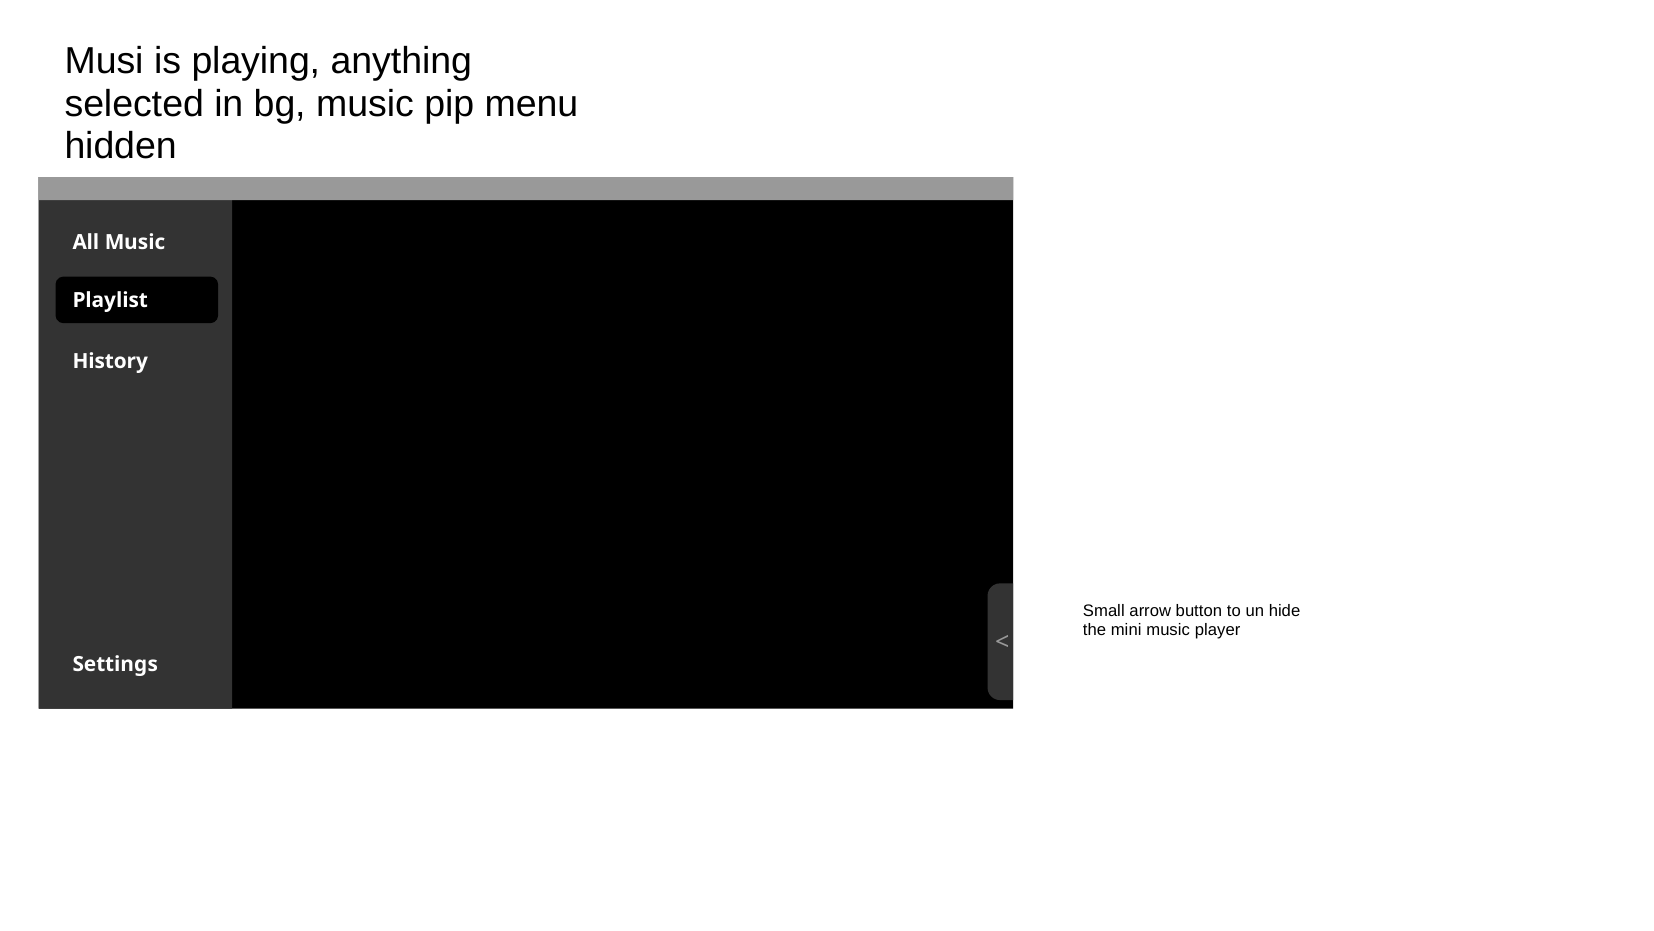

Musi is playing, anything selected in bg, music pip menu hidden
All Music
Playlist
History
Small arrow button to un hide the mini music player
<
Settings